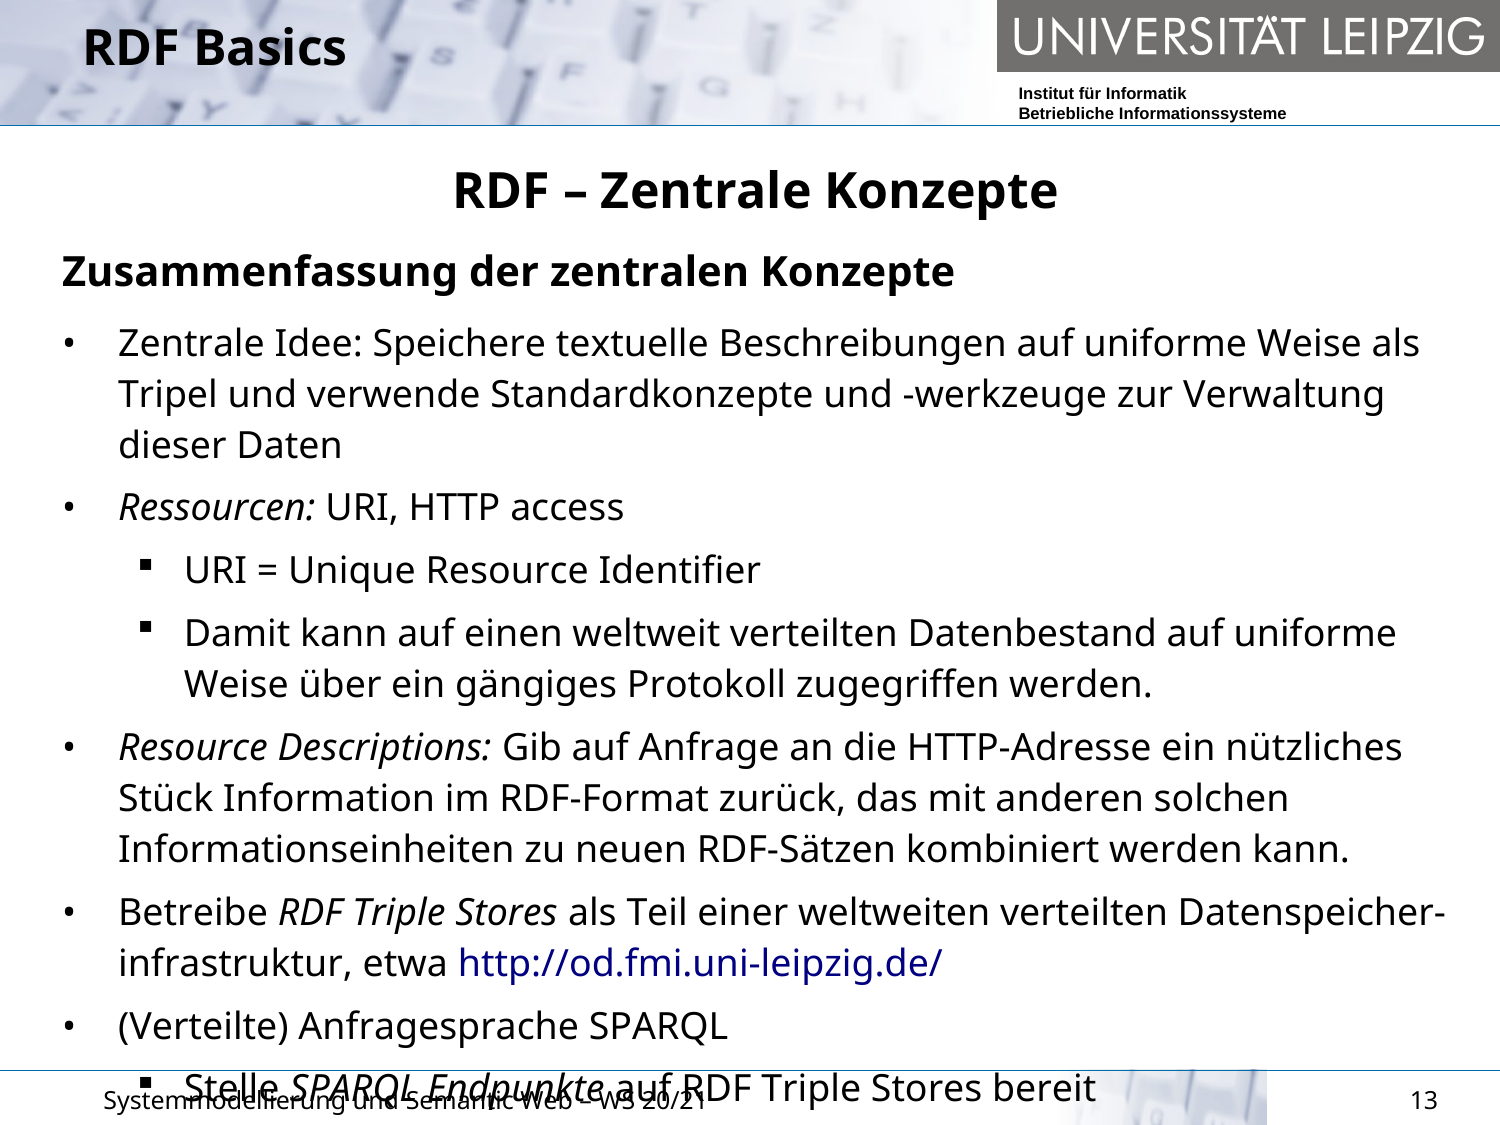

RDF Basics
# RDF – Zentrale Konzepte
Zusammenfassung der zentralen Konzepte
Zentrale Idee: Speichere textuelle Beschreibungen auf uniforme Weise als Tripel und verwende Standardkonzepte und -werkzeuge zur Verwaltung dieser Daten
Ressourcen: URI, HTTP access
URI = Unique Resource Identifier
Damit kann auf einen weltweit verteilten Datenbestand auf uniforme Weise über ein gängiges Protokoll zugegriffen werden.
Resource Descriptions: Gib auf Anfrage an die HTTP-Adresse ein nützliches Stück Information im RDF-Format zurück, das mit anderen solchen Informationseinheiten zu neuen RDF-Sätzen kombiniert werden kann.
Betreibe RDF Triple Stores als Teil einer weltweiten verteilten Datenspeicher-infrastruktur, etwa http://od.fmi.uni-leipzig.de/
(Verteilte) Anfragesprache SPARQL
Stelle SPARQL Endpunkte auf RDF Triple Stores bereit
Systemmodellierung und Semantic Web – WS 20/21
13